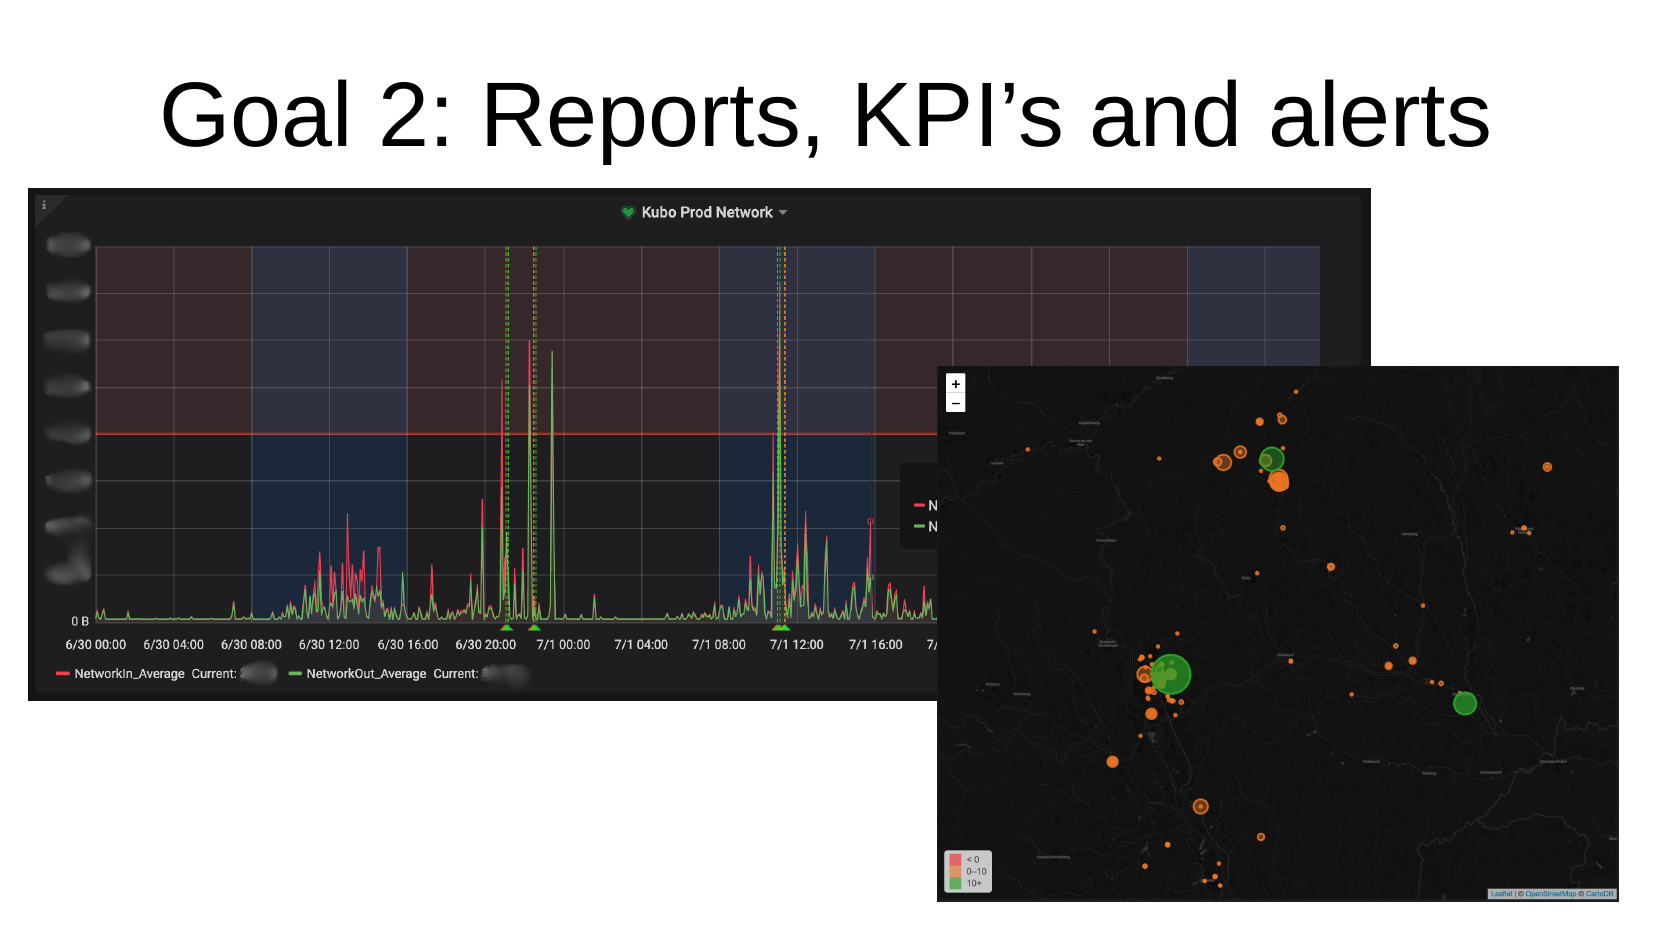

# Goal 2: Reports, KPI’s and alerts